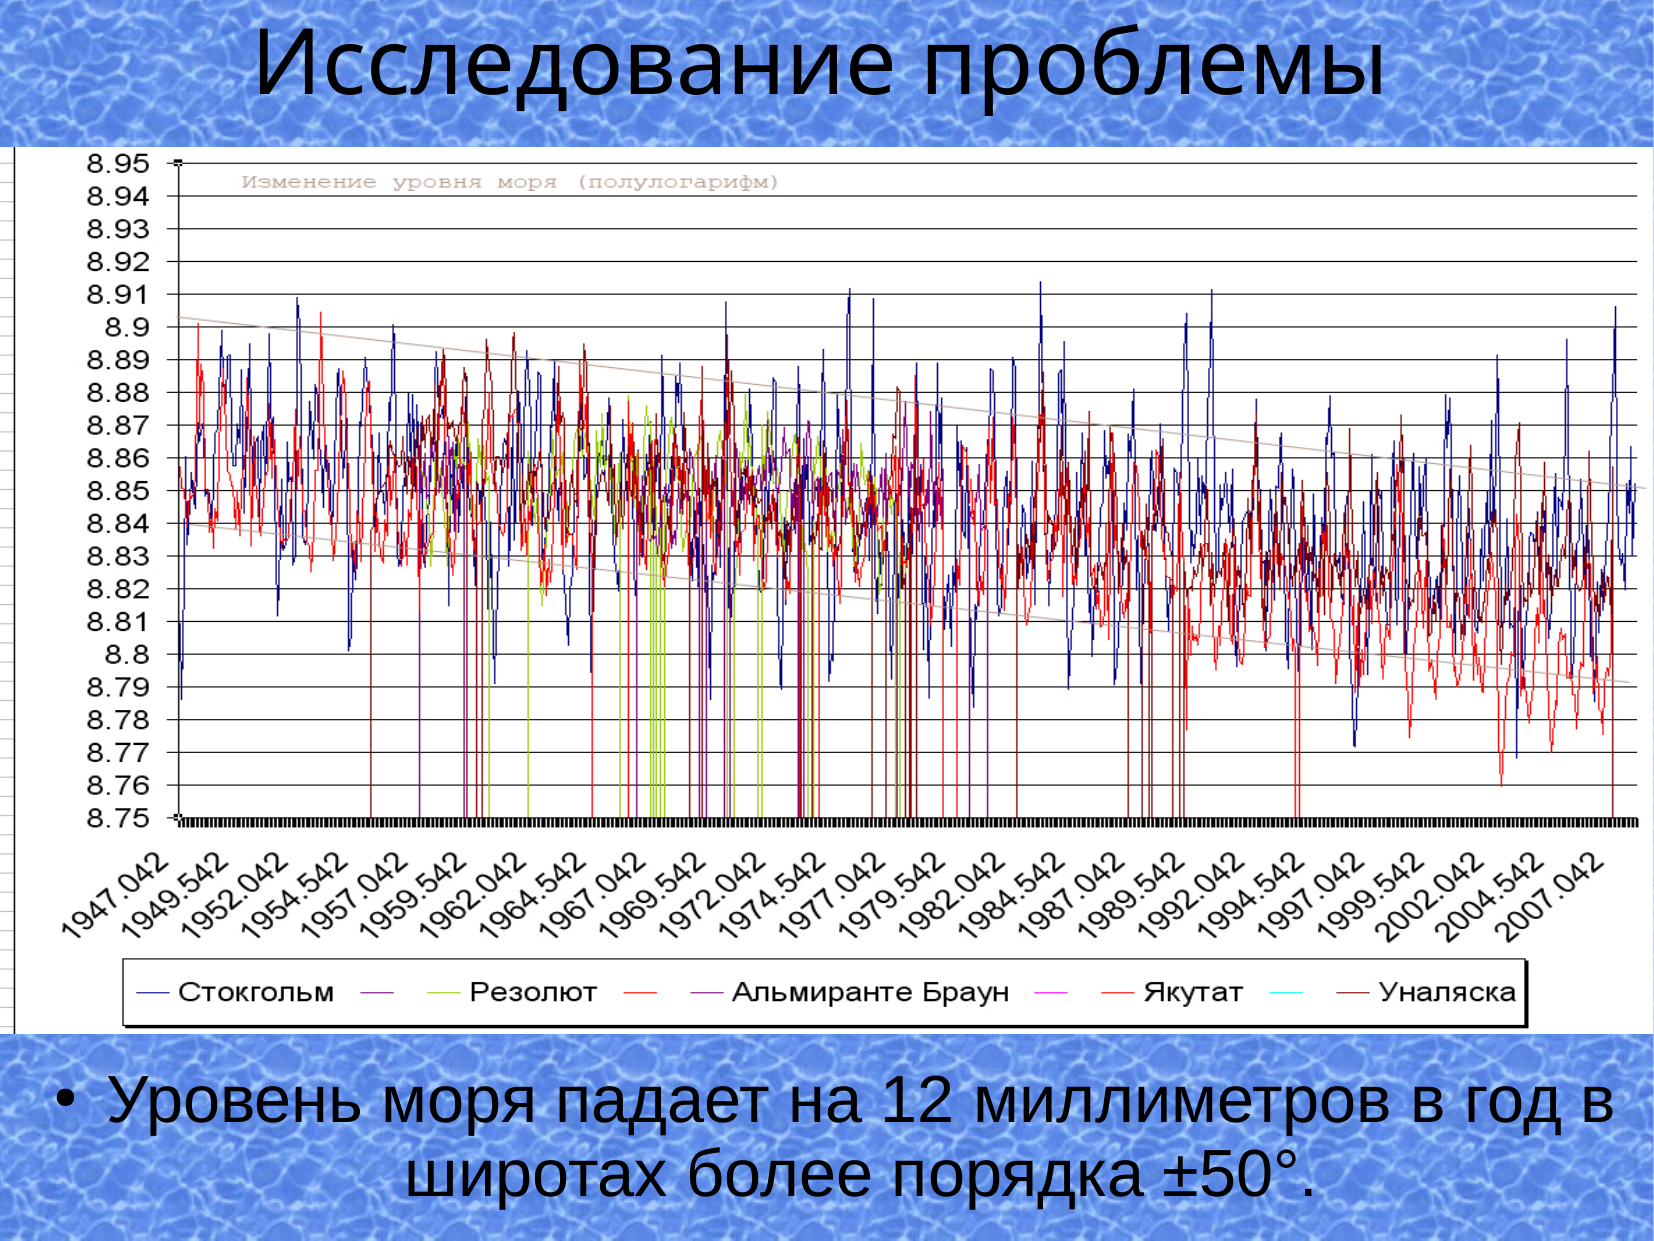

# Исследование проблемы
Уровень моря падает на 12 миллиметров в год в широтах более порядка ±50°.